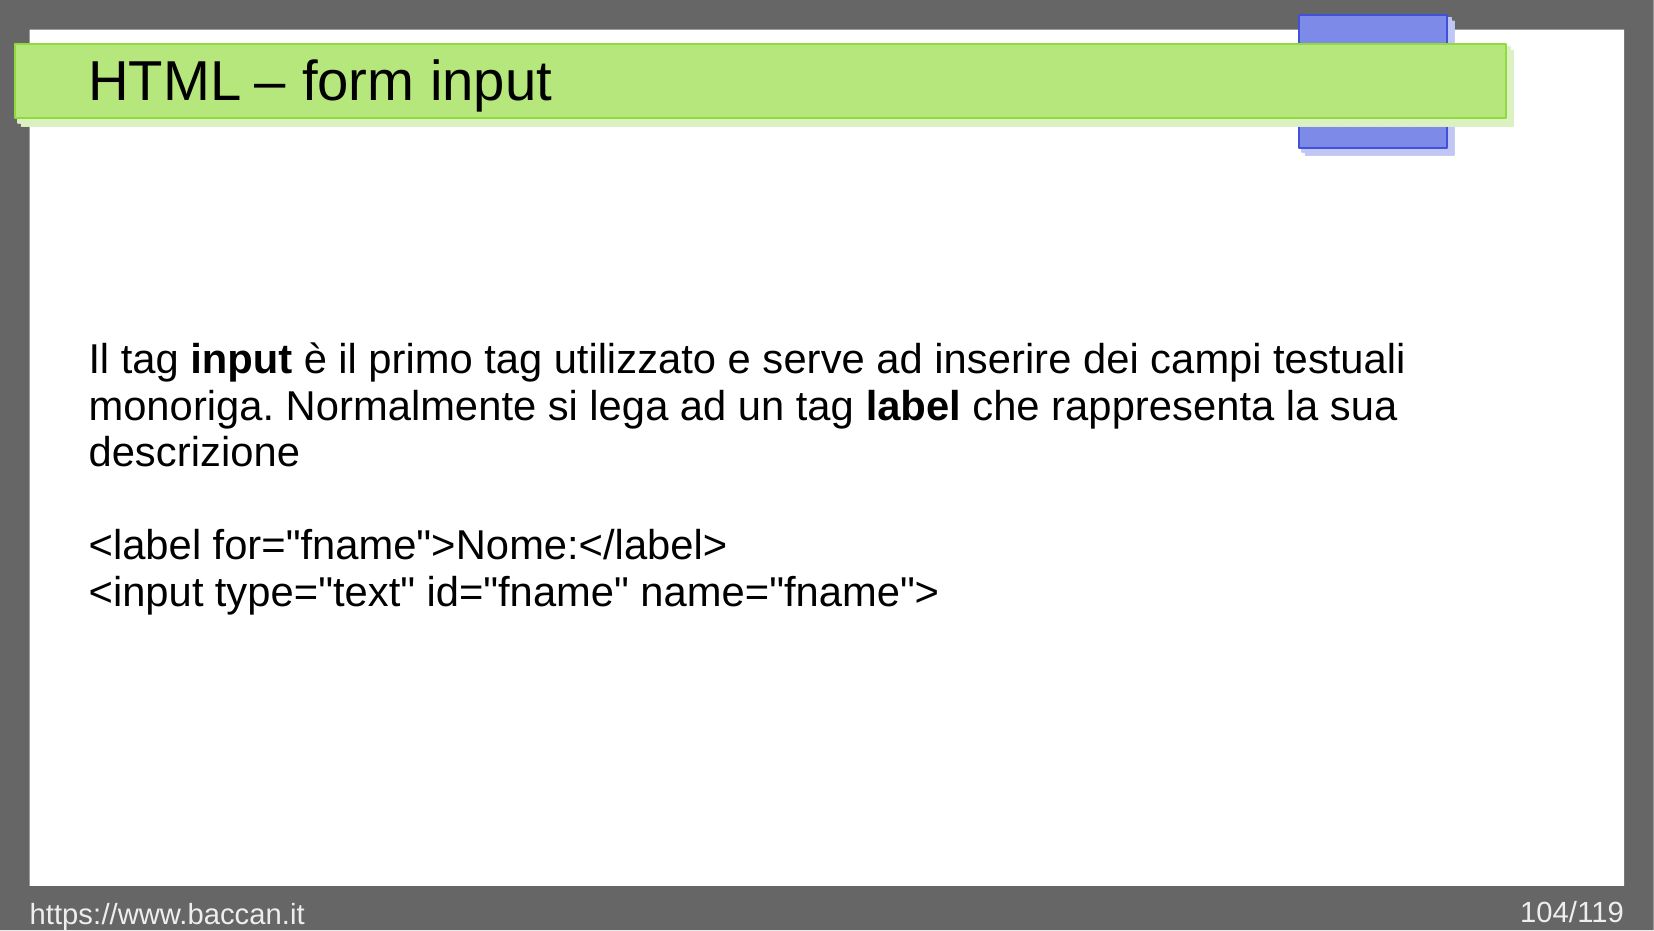

# HTML – form input
Il tag input è il primo tag utilizzato e serve ad inserire dei campi testuali monoriga. Normalmente si lega ad un tag label che rappresenta la sua descrizione
<label for="fname">Nome:</label>
<input type="text" id="fname" name="fname">
104
https://www.baccan.it